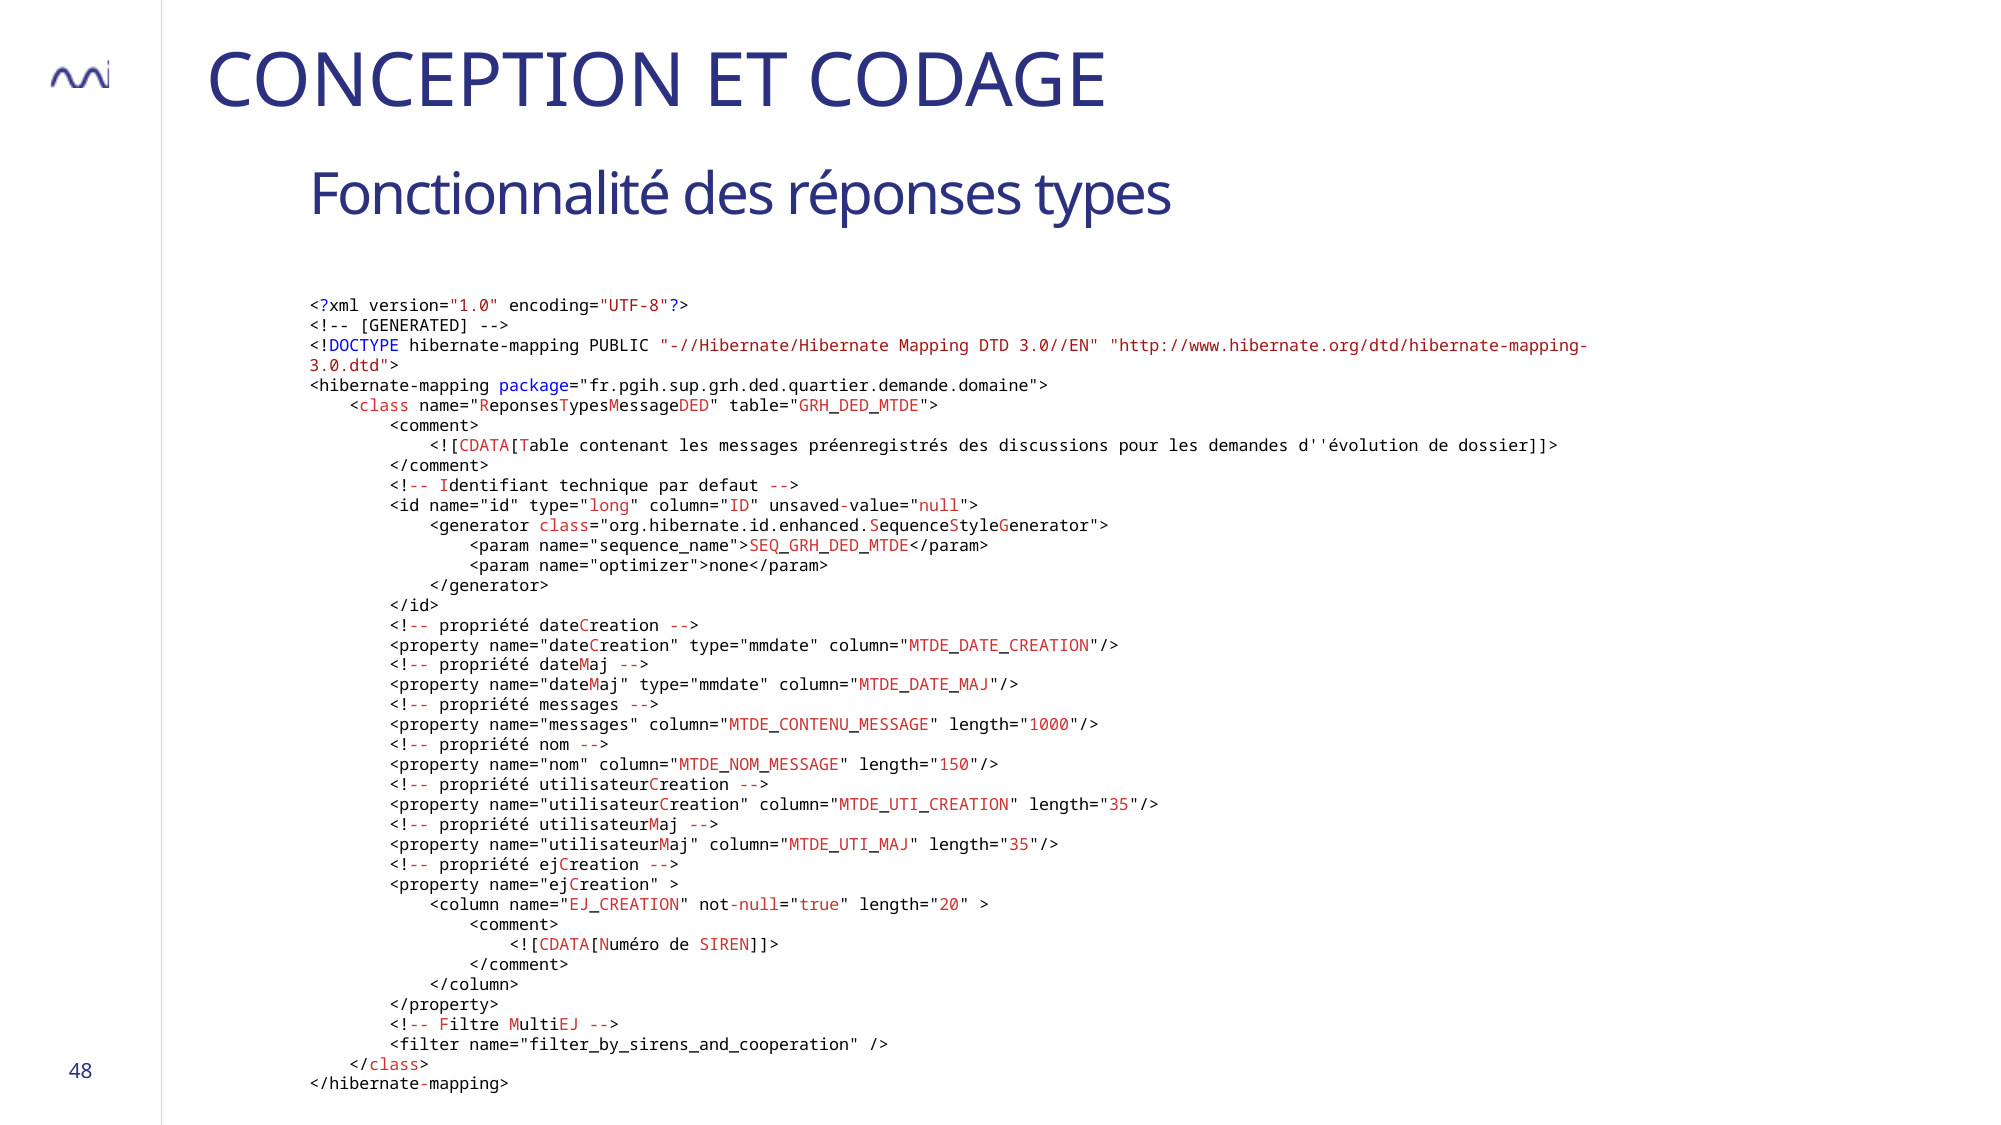

CONCEPTION ET CODAGE
Fonctionnalité des réponses types
<?xml version="1.0" encoding="UTF-8"?>
<!-- [GENERATED] -->
<!DOCTYPE hibernate-mapping PUBLIC "-//Hibernate/Hibernate Mapping DTD 3.0//EN" "http://www.hibernate.org/dtd/hibernate-mapping-3.0.dtd">
<hibernate-mapping package="fr.pgih.sup.grh.ded.quartier.demande.domaine">
    <class name="ReponsesTypesMessageDED" table="GRH_DED_MTDE">
        <comment>
            <![CDATA[Table contenant les messages préenregistrés des discussions pour les demandes d''évolution de dossier]]>
        </comment>
        <!-- Identifiant technique par defaut -->
        <id name="id" type="long" column="ID" unsaved-value="null">
            <generator class="org.hibernate.id.enhanced.SequenceStyleGenerator">
                <param name="sequence_name">SEQ_GRH_DED_MTDE</param>
                <param name="optimizer">none</param>
            </generator>
        </id>
        <!-- propriété dateCreation -->
        <property name="dateCreation" type="mmdate" column="MTDE_DATE_CREATION"/>
        <!-- propriété dateMaj -->
        <property name="dateMaj" type="mmdate" column="MTDE_DATE_MAJ"/>
        <!-- propriété messages -->
        <property name="messages" column="MTDE_CONTENU_MESSAGE" length="1000"/>
        <!-- propriété nom -->
        <property name="nom" column="MTDE_NOM_MESSAGE" length="150"/>
        <!-- propriété utilisateurCreation -->
        <property name="utilisateurCreation" column="MTDE_UTI_CREATION" length="35"/>
        <!-- propriété utilisateurMaj -->
        <property name="utilisateurMaj" column="MTDE_UTI_MAJ" length="35"/>
        <!-- propriété ejCreation -->
        <property name="ejCreation" >
            <column name="EJ_CREATION" not-null="true" length="20" >
                <comment>
                    <![CDATA[Numéro de SIREN]]>
                </comment>
            </column>
        </property>
        <!-- Filtre MultiEJ -->
        <filter name="filter_by_sirens_and_cooperation" />
    </class>
</hibernate-mapping>
31